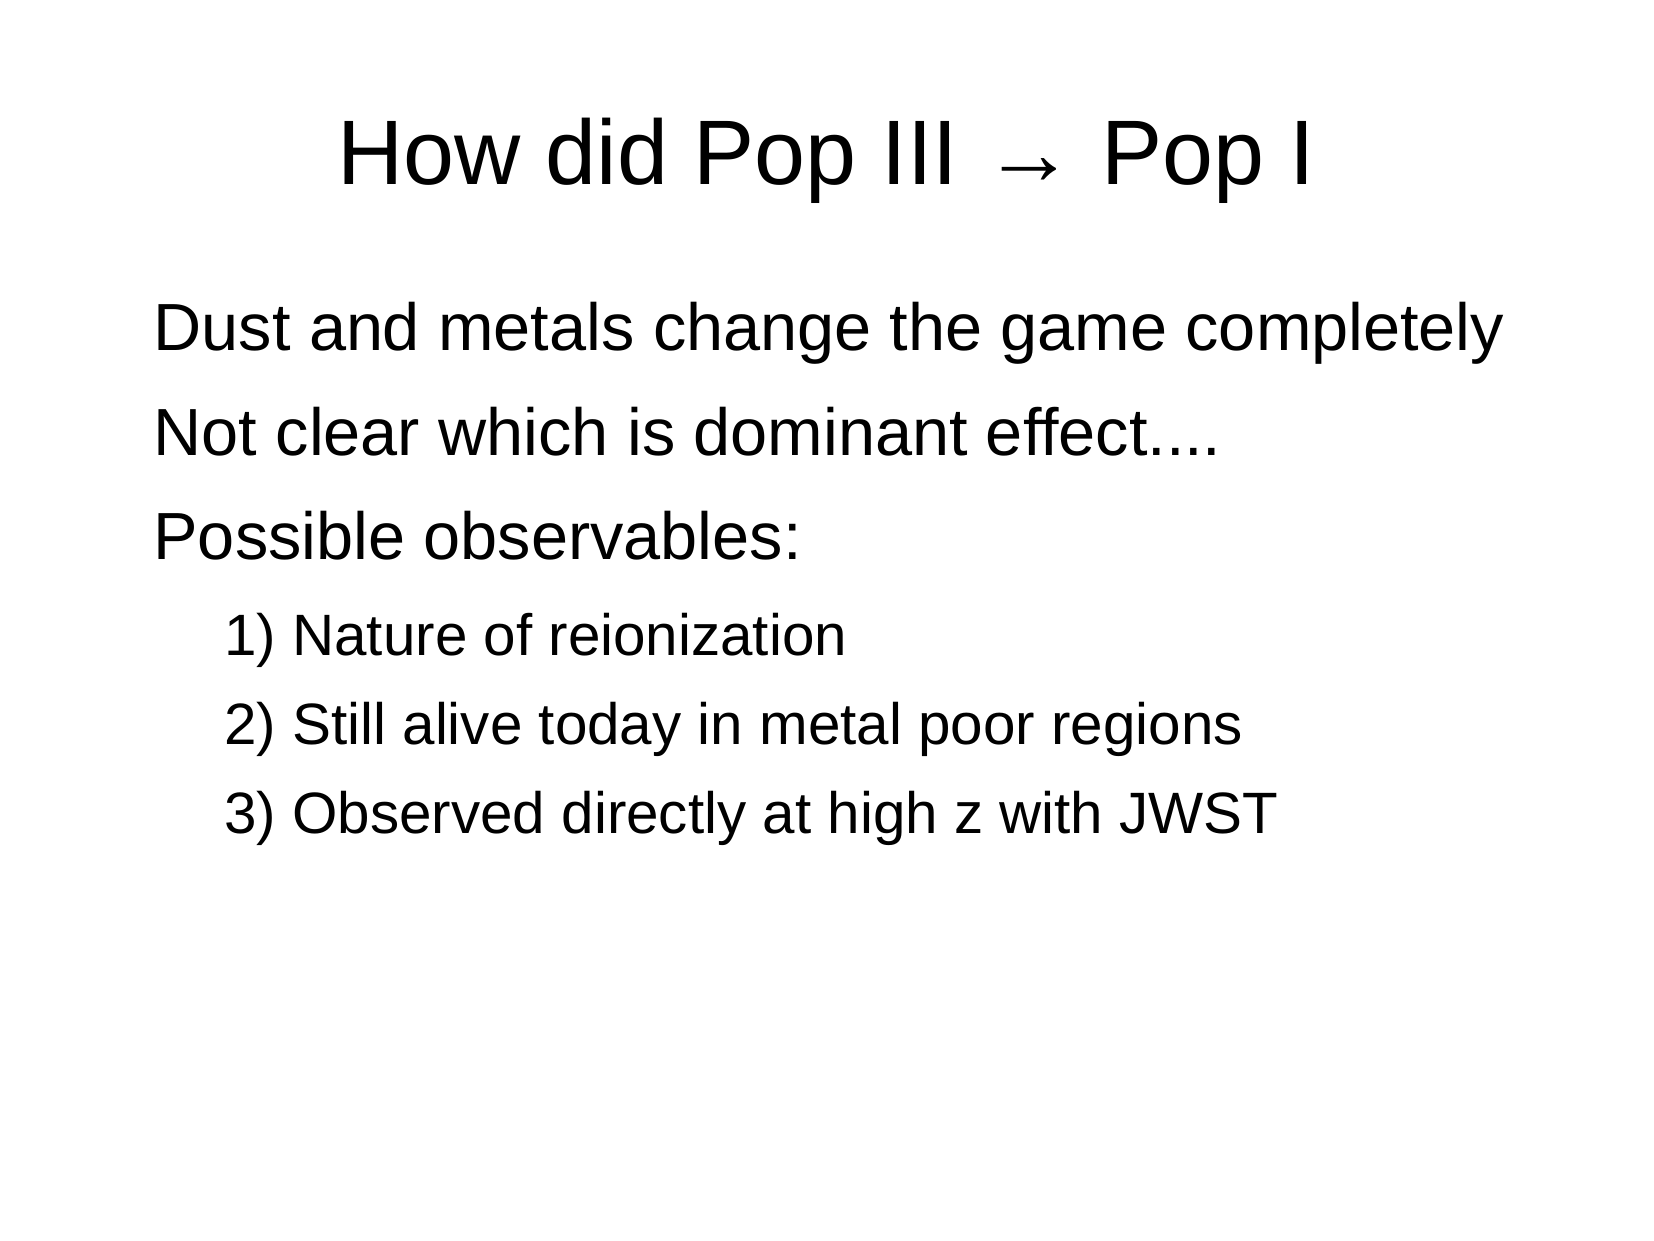

# How did Pop III → Pop I
Dust and metals change the game completely
Not clear which is dominant effect....
Possible observables:
1) Nature of reionization
2) Still alive today in metal poor regions
3) Observed directly at high z with JWST